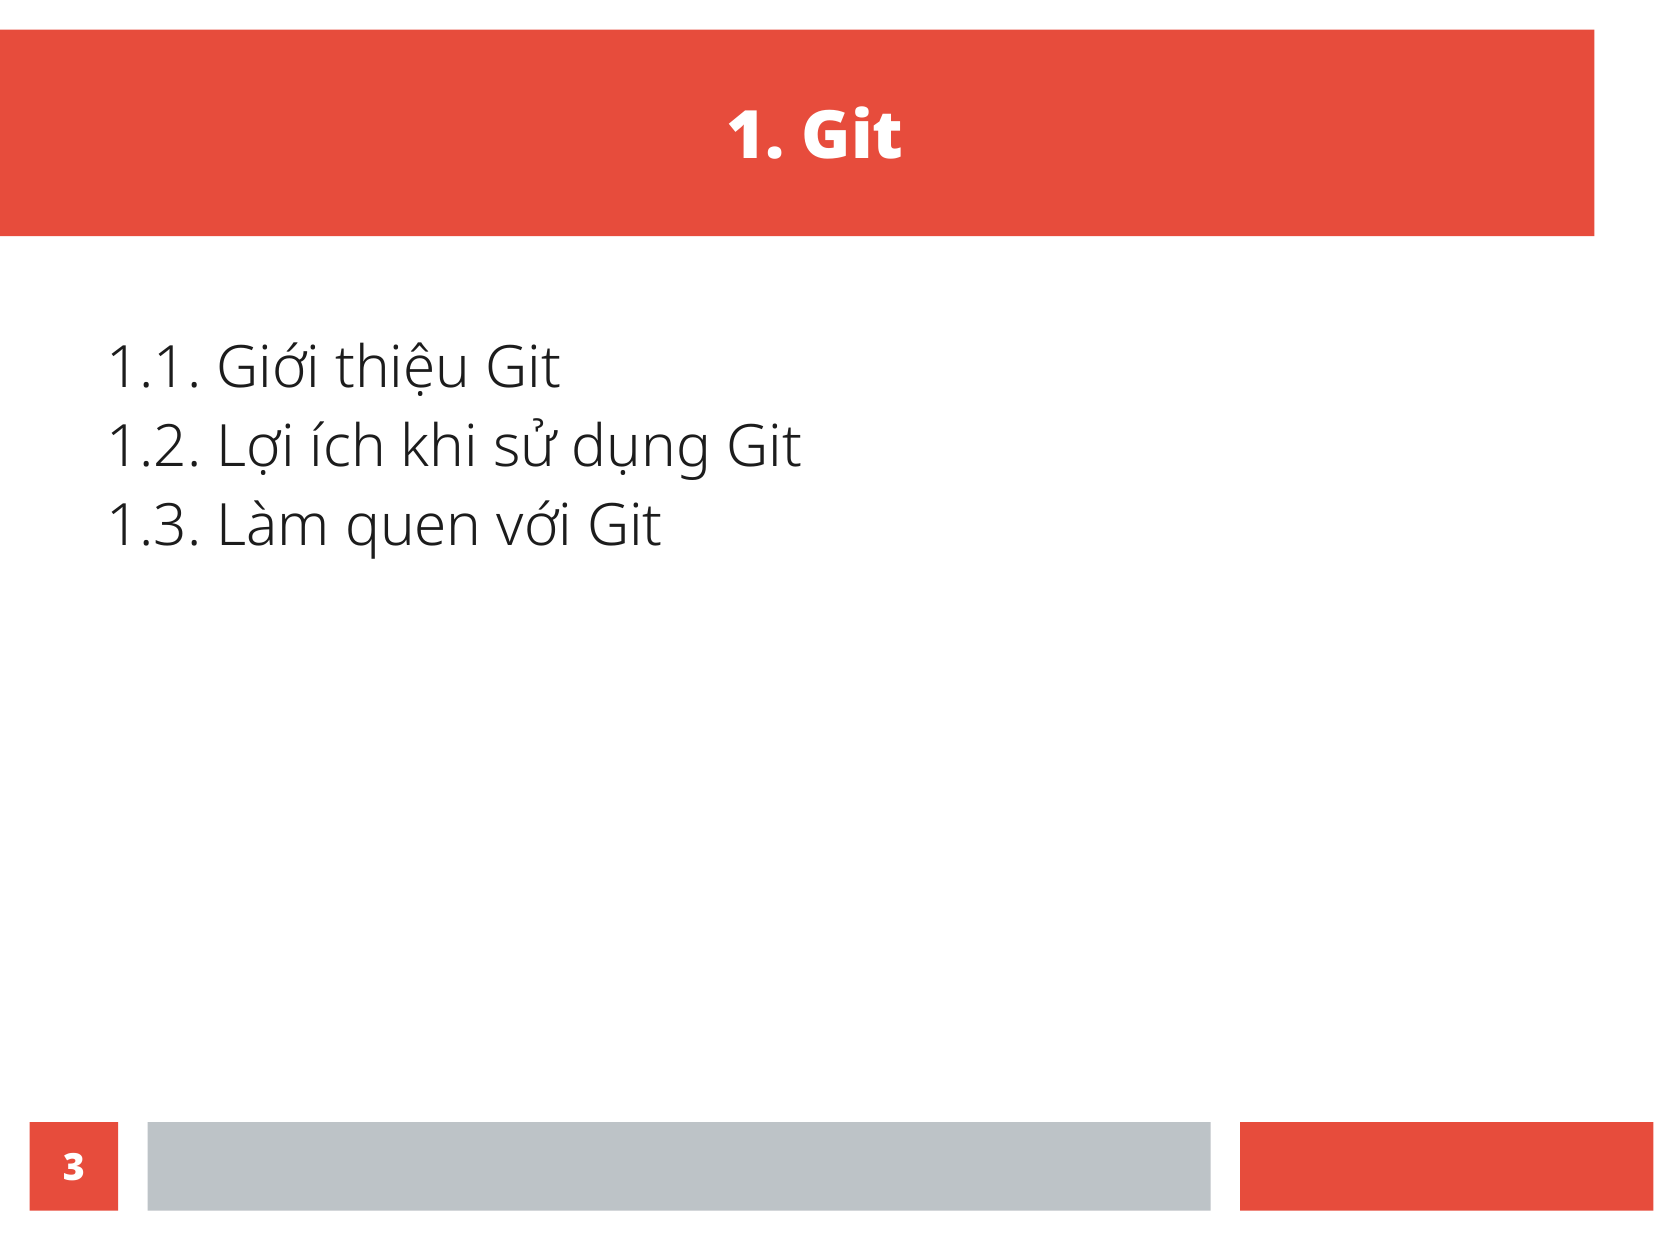

# 1. Git
1.1. Giới thiệu Git
1.2. Lợi ích khi sử dụng Git
1.3. Làm quen với Git
3